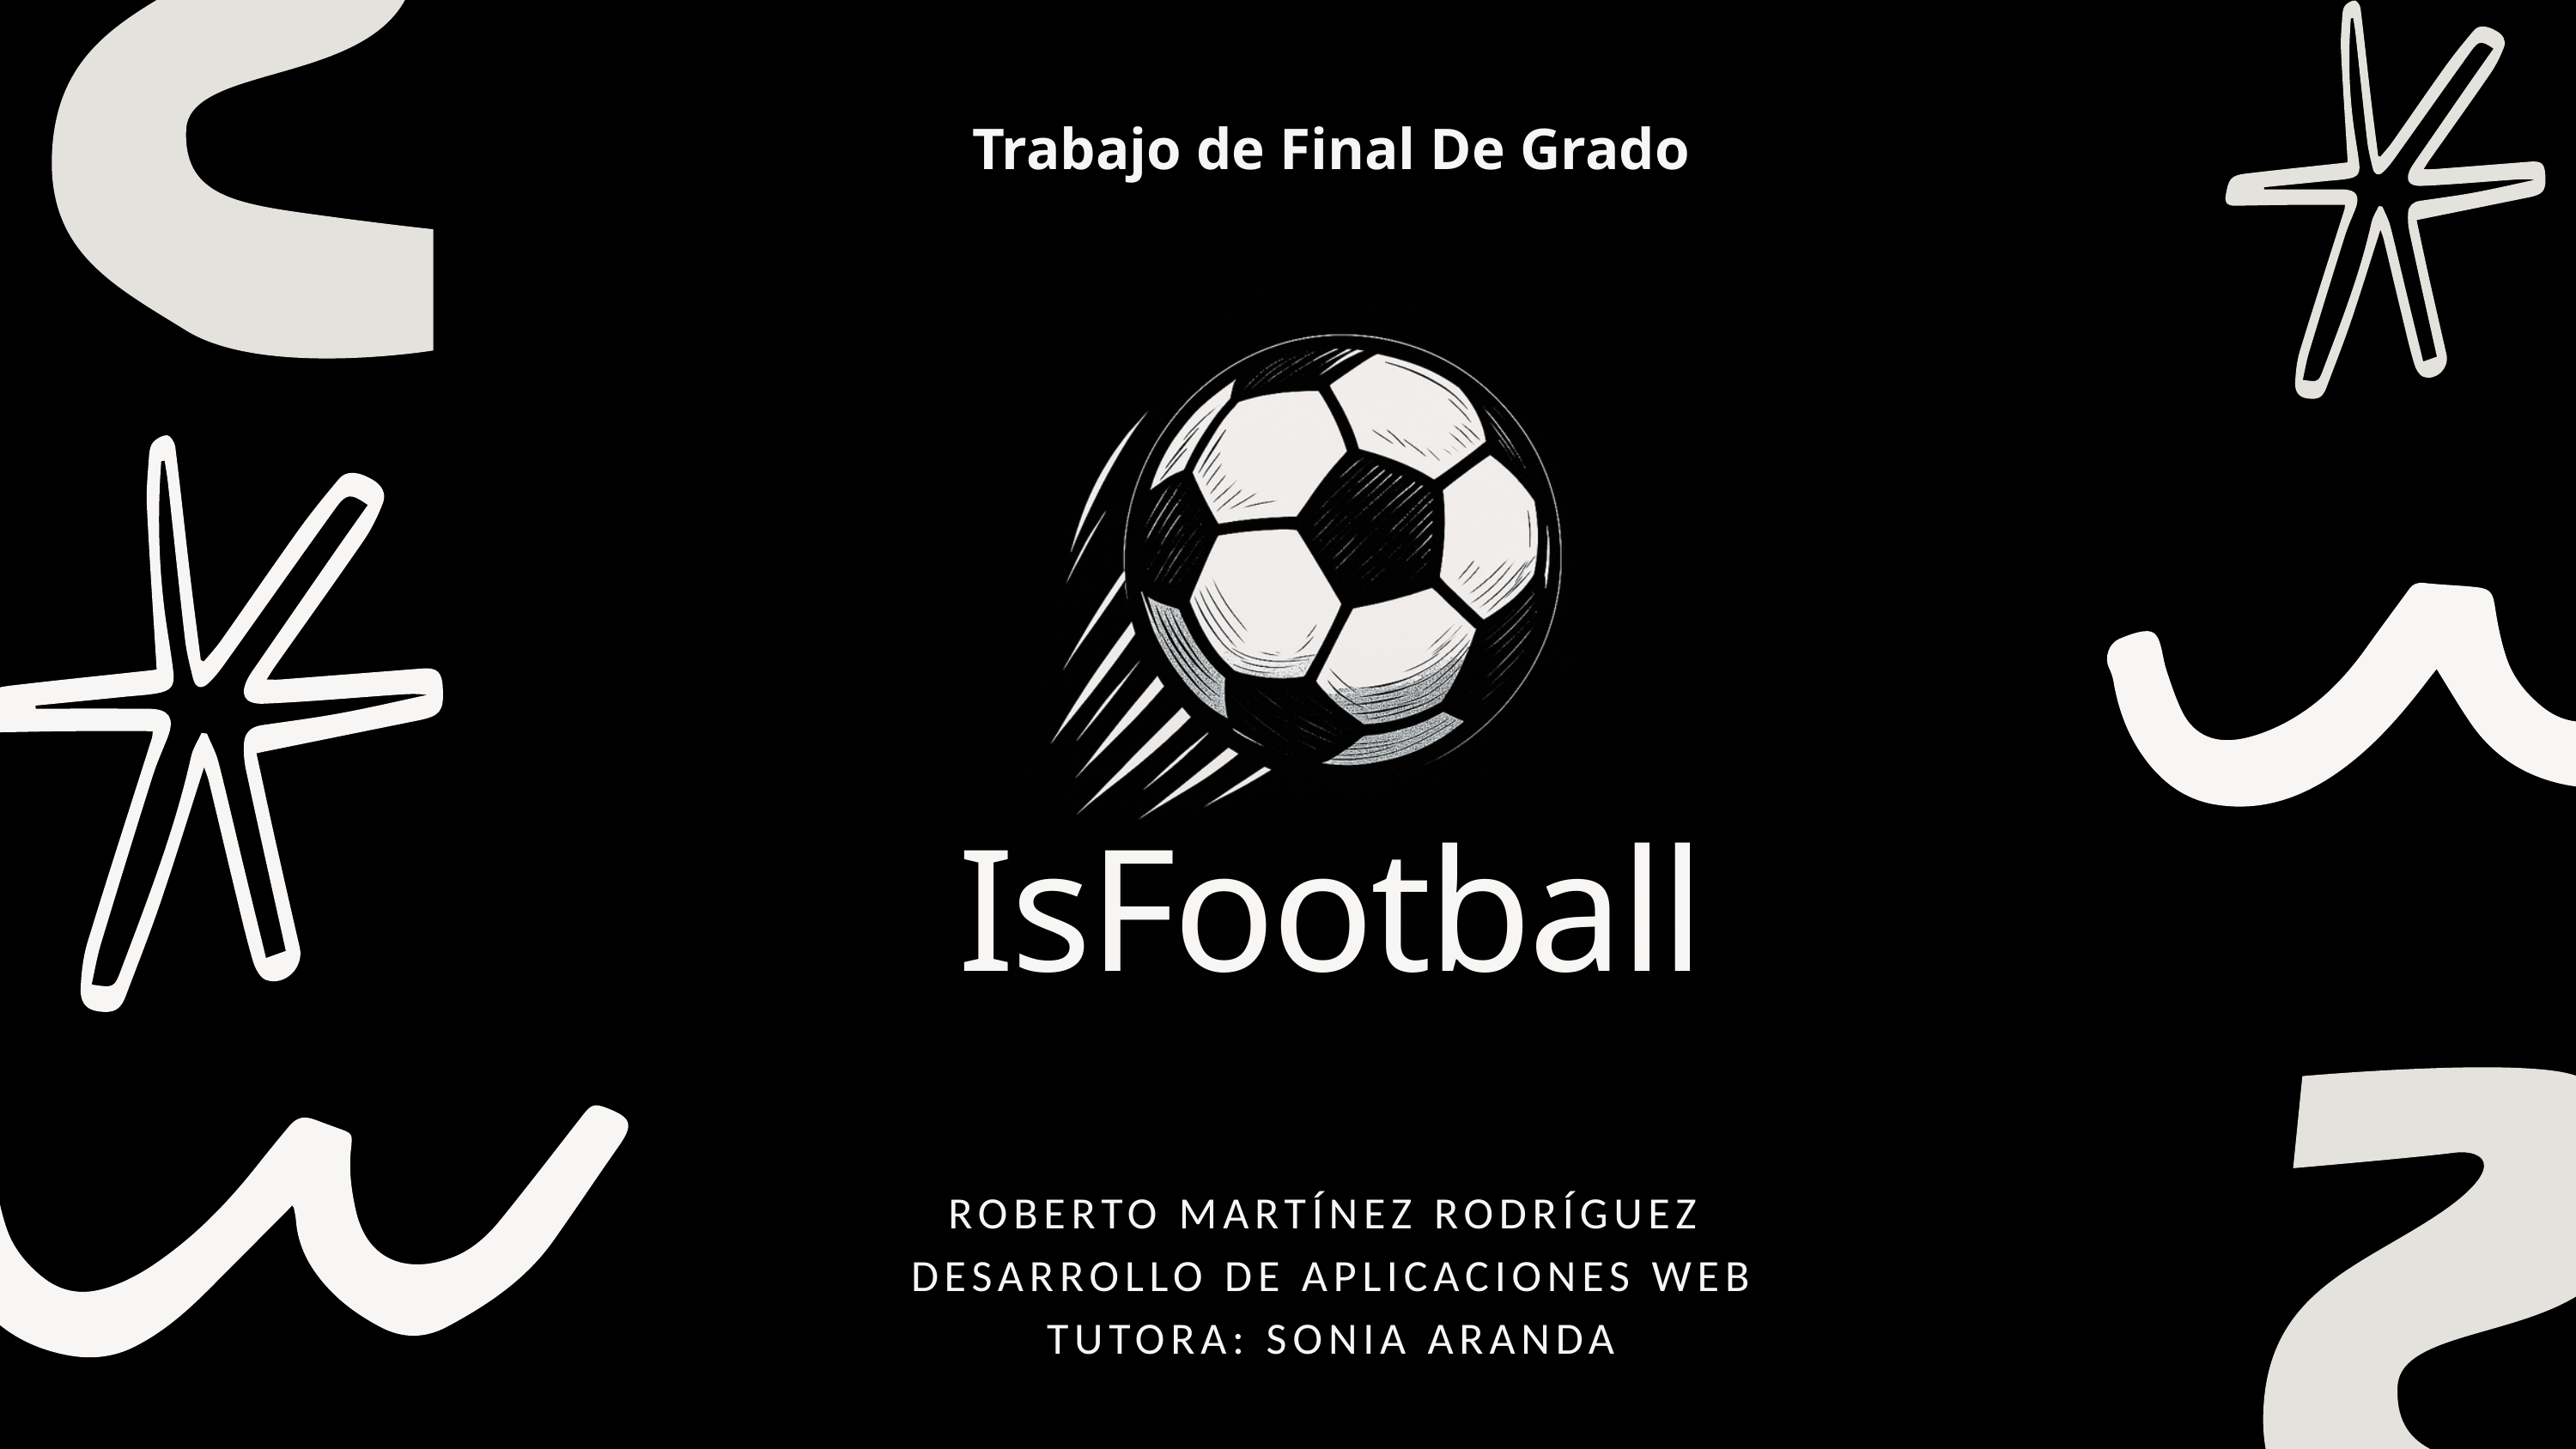

Trabajo de Final De Grado
IsFootball
ROBERTO MARTÍNEZ RODRÍGUEZ
DESARROLLO DE APLICACIONES WEB
TUTORA: SONIA ARANDA